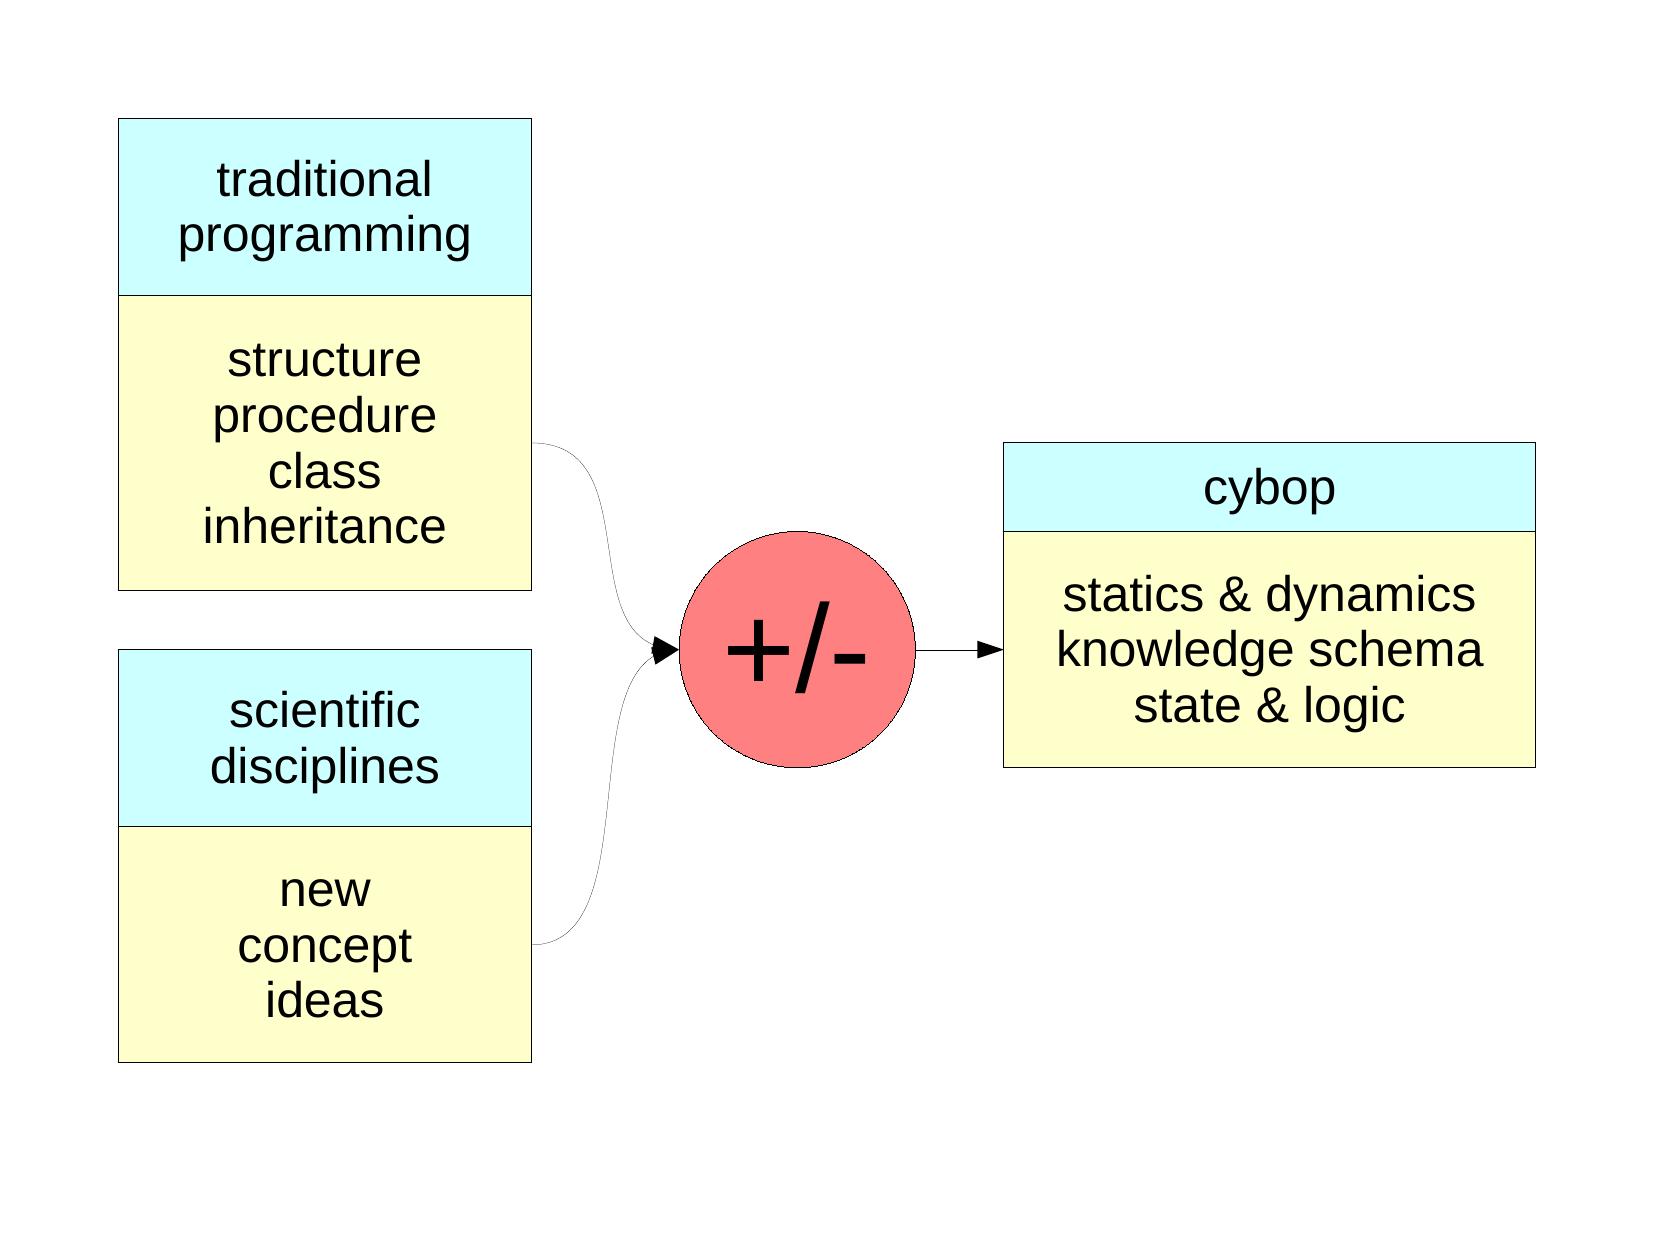

traditional
programming
structure
procedure
class
inheritance
traditional
programming
structure
procedure
class
inheritance
+/-
scientific
disciplines
new
concept
ideas
cybop
+/-
statics & dynamics
knowledge schema
state & logic
scientific
disciplines
new
concept
ideas